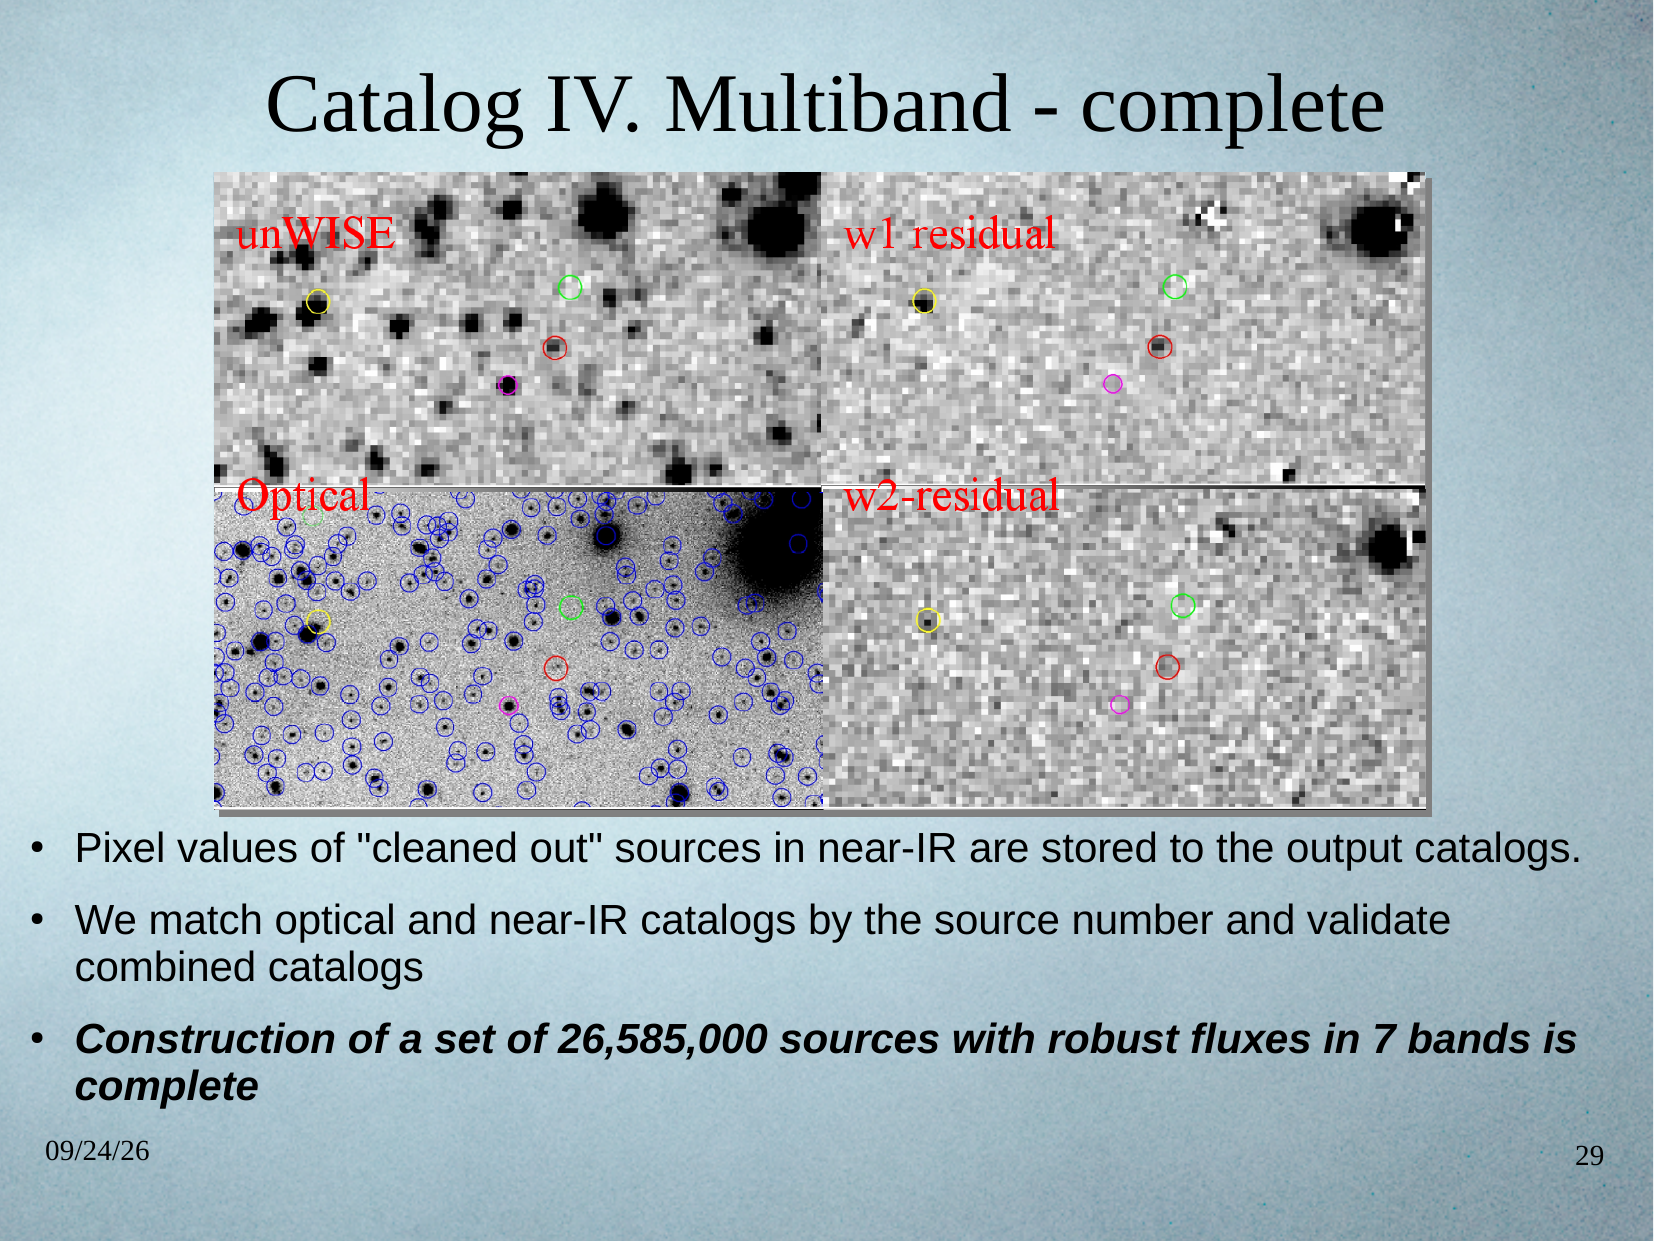

Catalog IV. Multiband - complete
# Pixel values of "cleaned out" sources in near-IR are stored to the output catalogs.
We match optical and near-IR catalogs by the source number and validate combined catalogs
Construction of a set of 26,585,000 sources with robust fluxes in 7 bands is complete
29